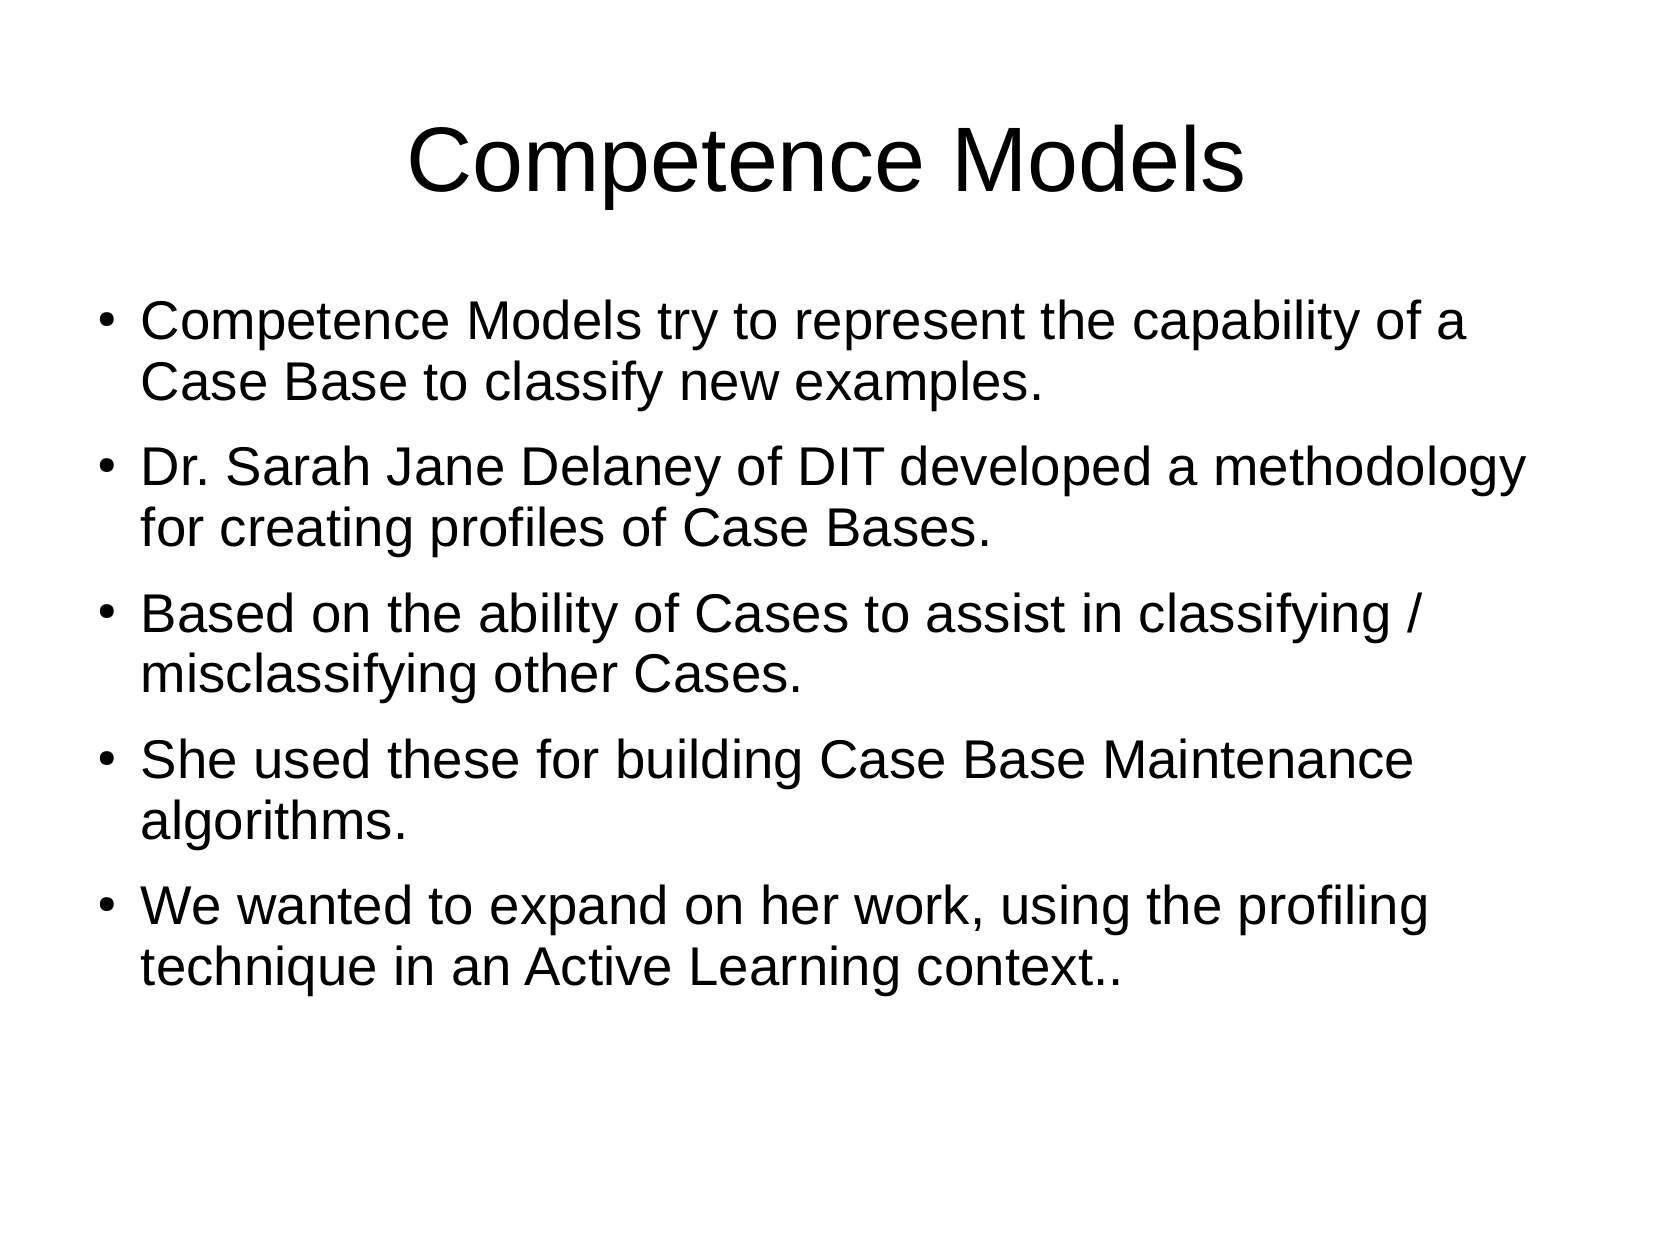

Competence Models
# Competence Models try to represent the capability of a Case Base to classify new examples.
Dr. Sarah Jane Delaney of DIT developed a methodology for creating profiles of Case Bases.
Based on the ability of Cases to assist in classifying / misclassifying other Cases.
She used these for building Case Base Maintenance algorithms.
We wanted to expand on her work, using the profiling technique in an Active Learning context..